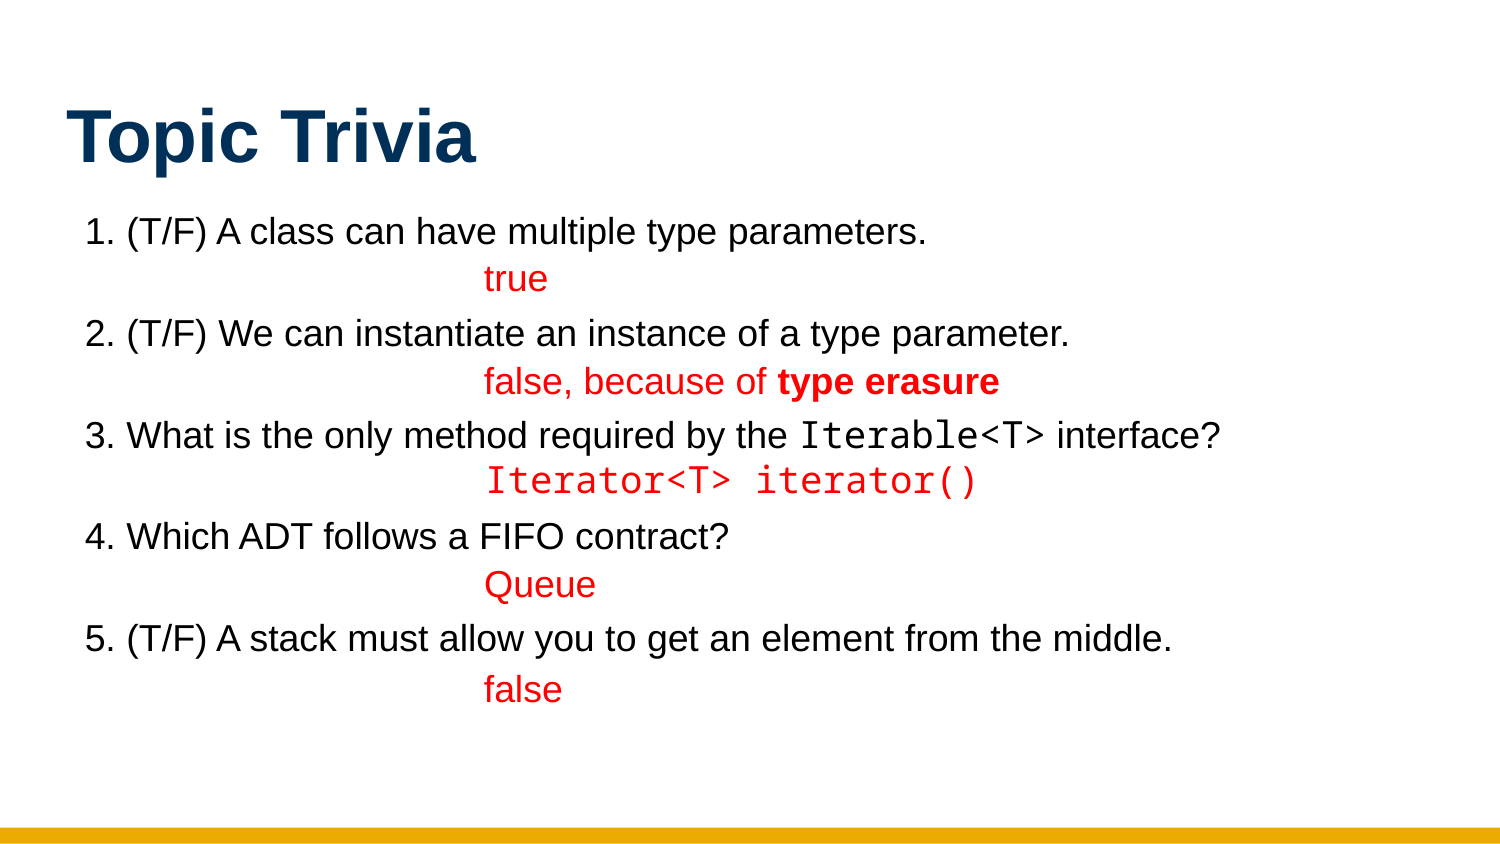

# Topic Trivia
1. (T/F) A class can have multiple type parameters.
2. (T/F) We can instantiate an instance of a type parameter.
3. What is the only method required by the Iterable<T> interface?
4. Which ADT follows a FIFO contract?
5. (T/F) A stack must allow you to get an element from the middle.
true
false, because of type erasure
Iterator<T> iterator()
Queue
false